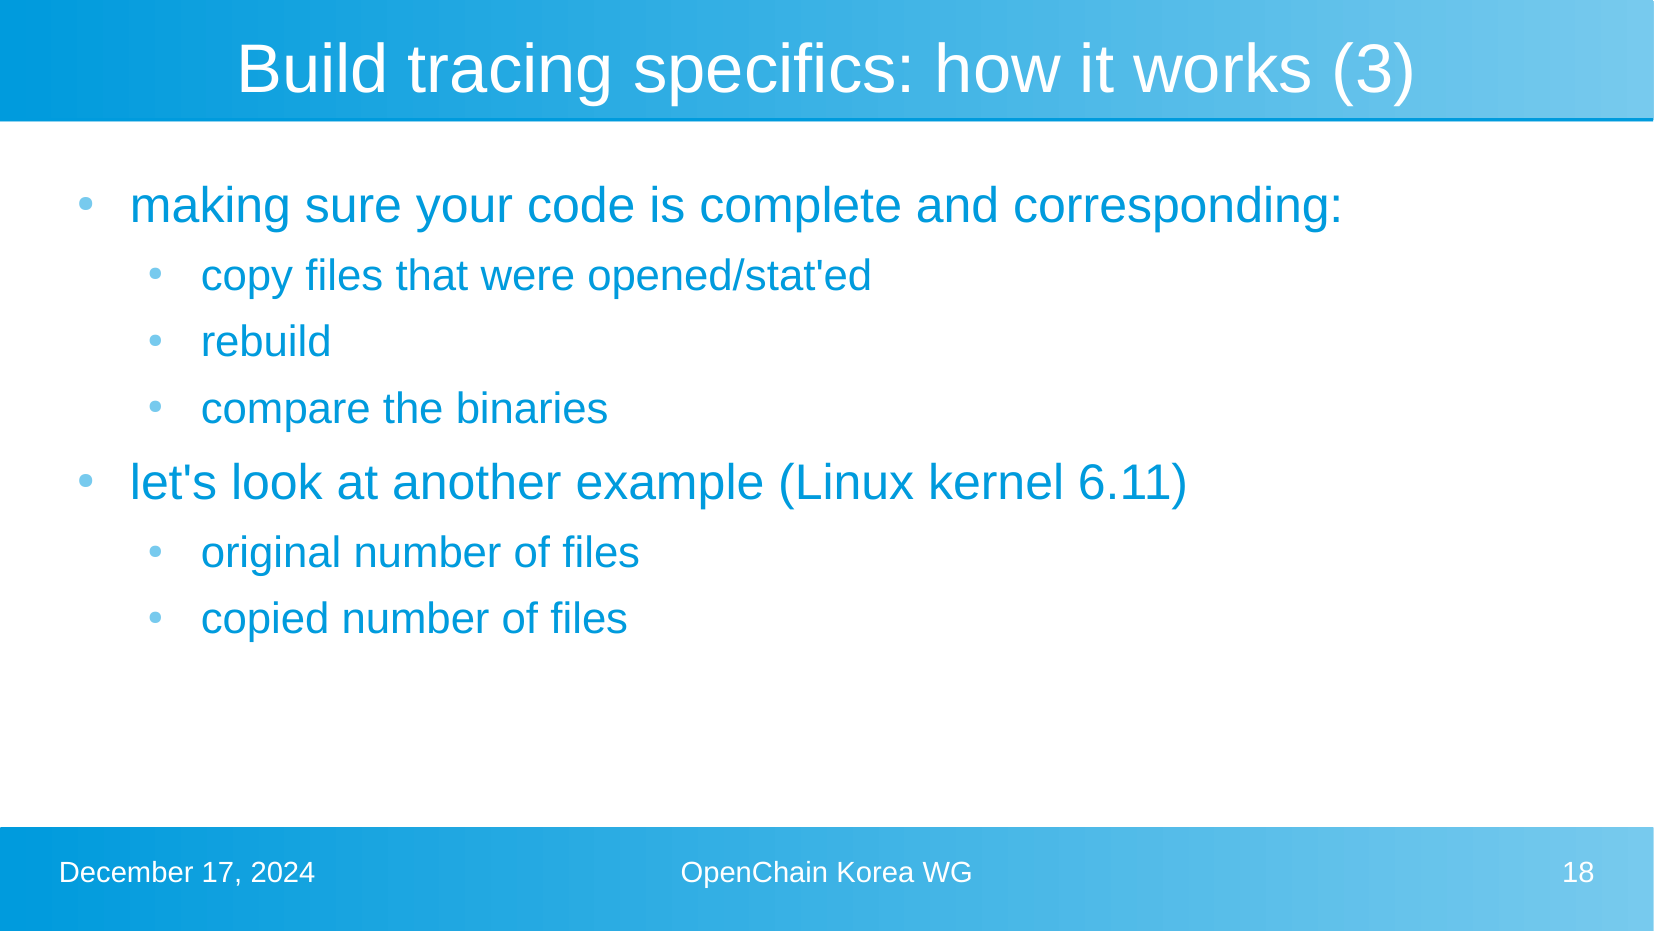

# Build tracing specifics: how it works (3)
making sure your code is complete and corresponding:
copy files that were opened/stat'ed
rebuild
compare the binaries
let's look at another example (Linux kernel 6.11)
original number of files
copied number of files
18